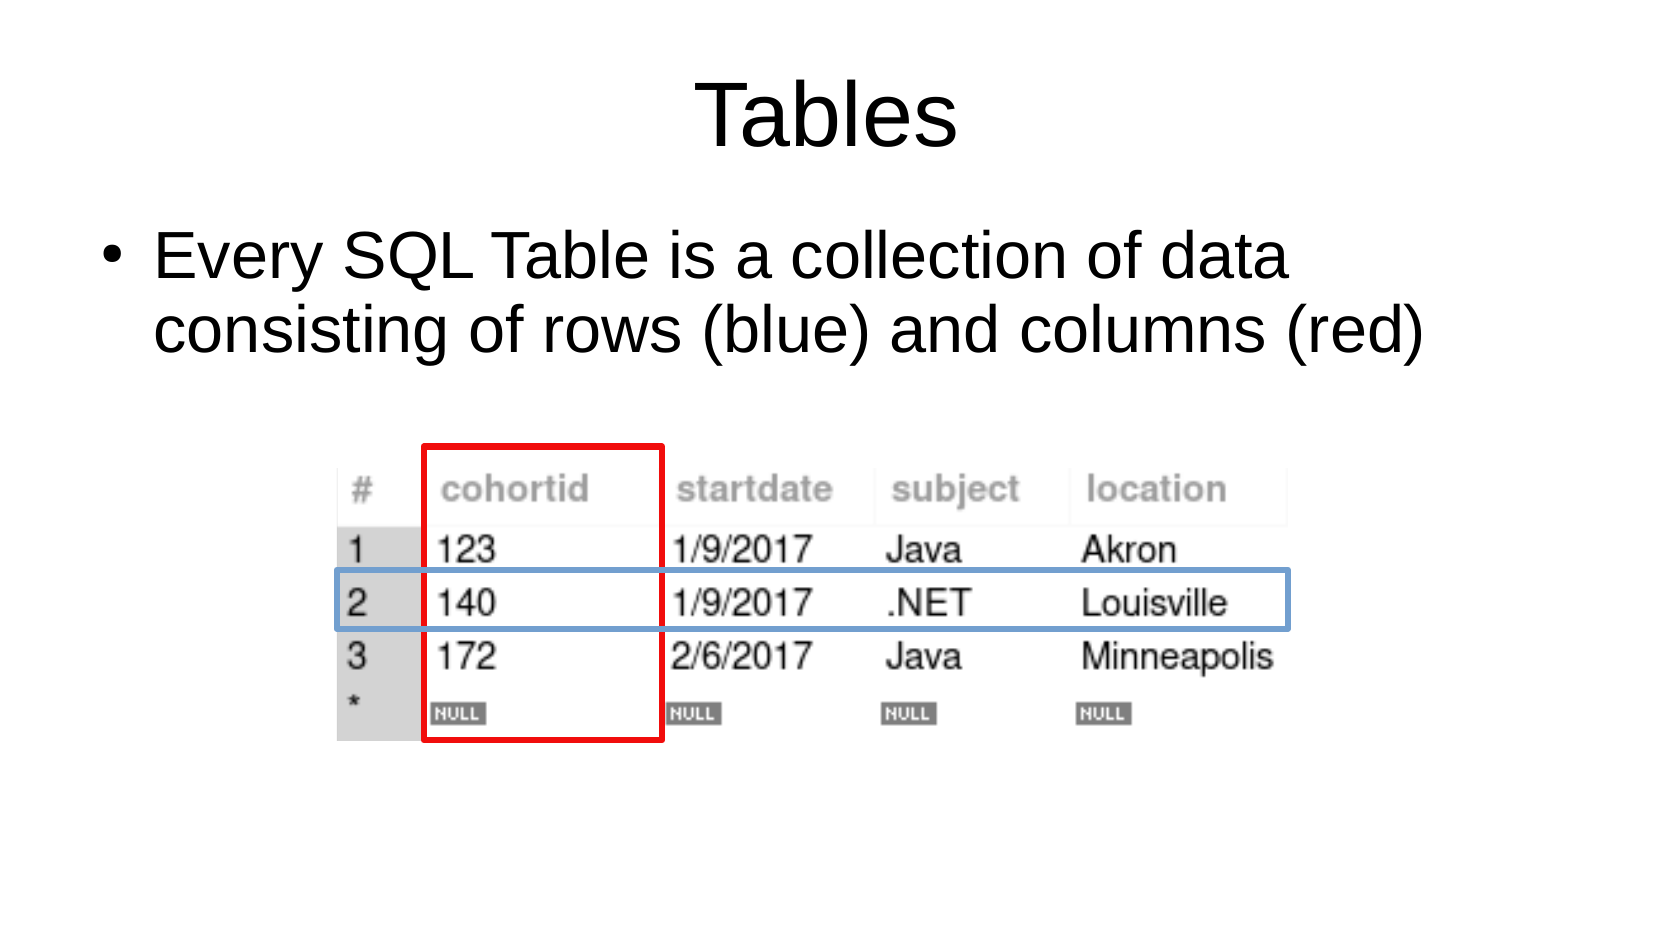

# Tables
Every SQL Table is a collection of data consisting of rows (blue) and columns (red)